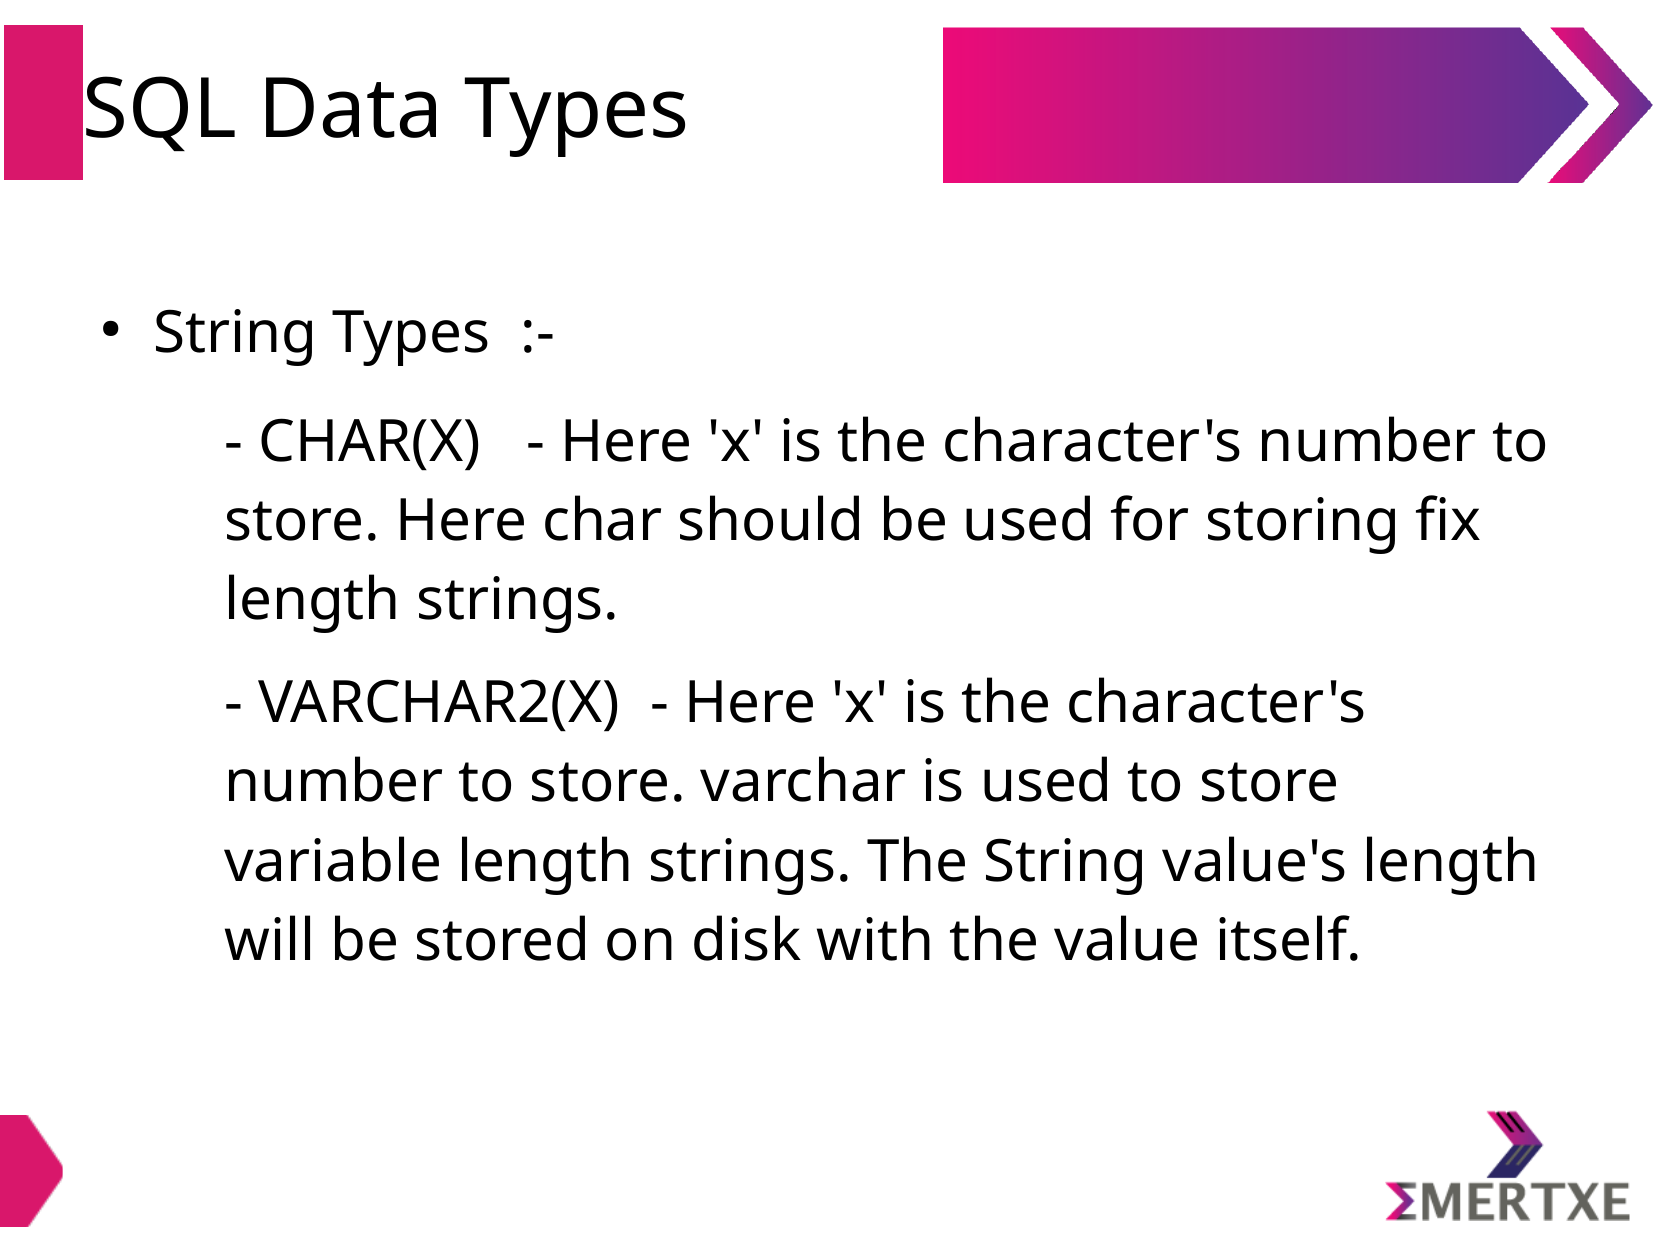

# SQL Data Types
String Types :-
- CHAR(X) - Here 'x' is the character's number to store. Here char should be used for storing fix length strings.
- VARCHAR2(X) - Here 'x' is the character's number to store. varchar is used to store variable length strings. The String value's length will be stored on disk with the value itself.